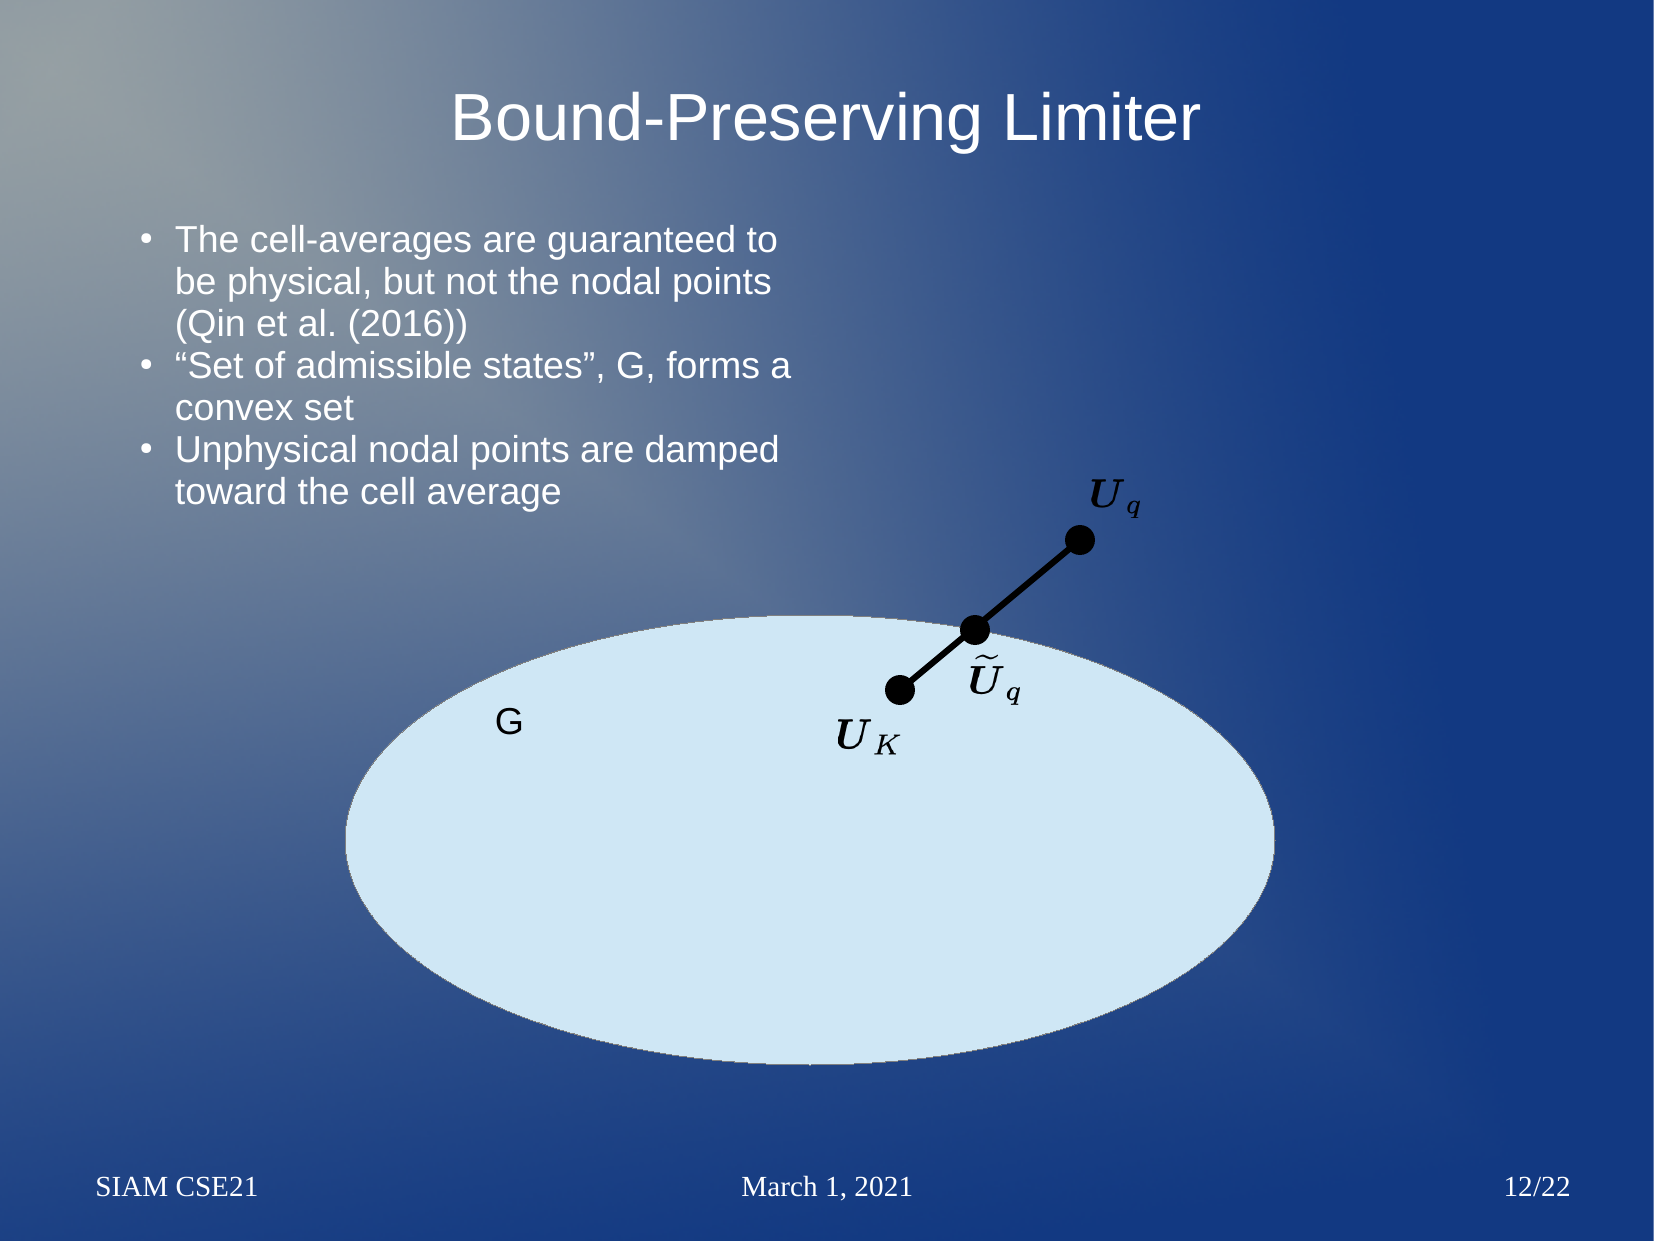

# Bound-Preserving Limiter
The cell-averages are guaranteed to be physical, but not the nodal points (Qin et al. (2016))
“Set of admissible states”, G, forms a convex set
Unphysical nodal points are damped toward the cell average
G
12